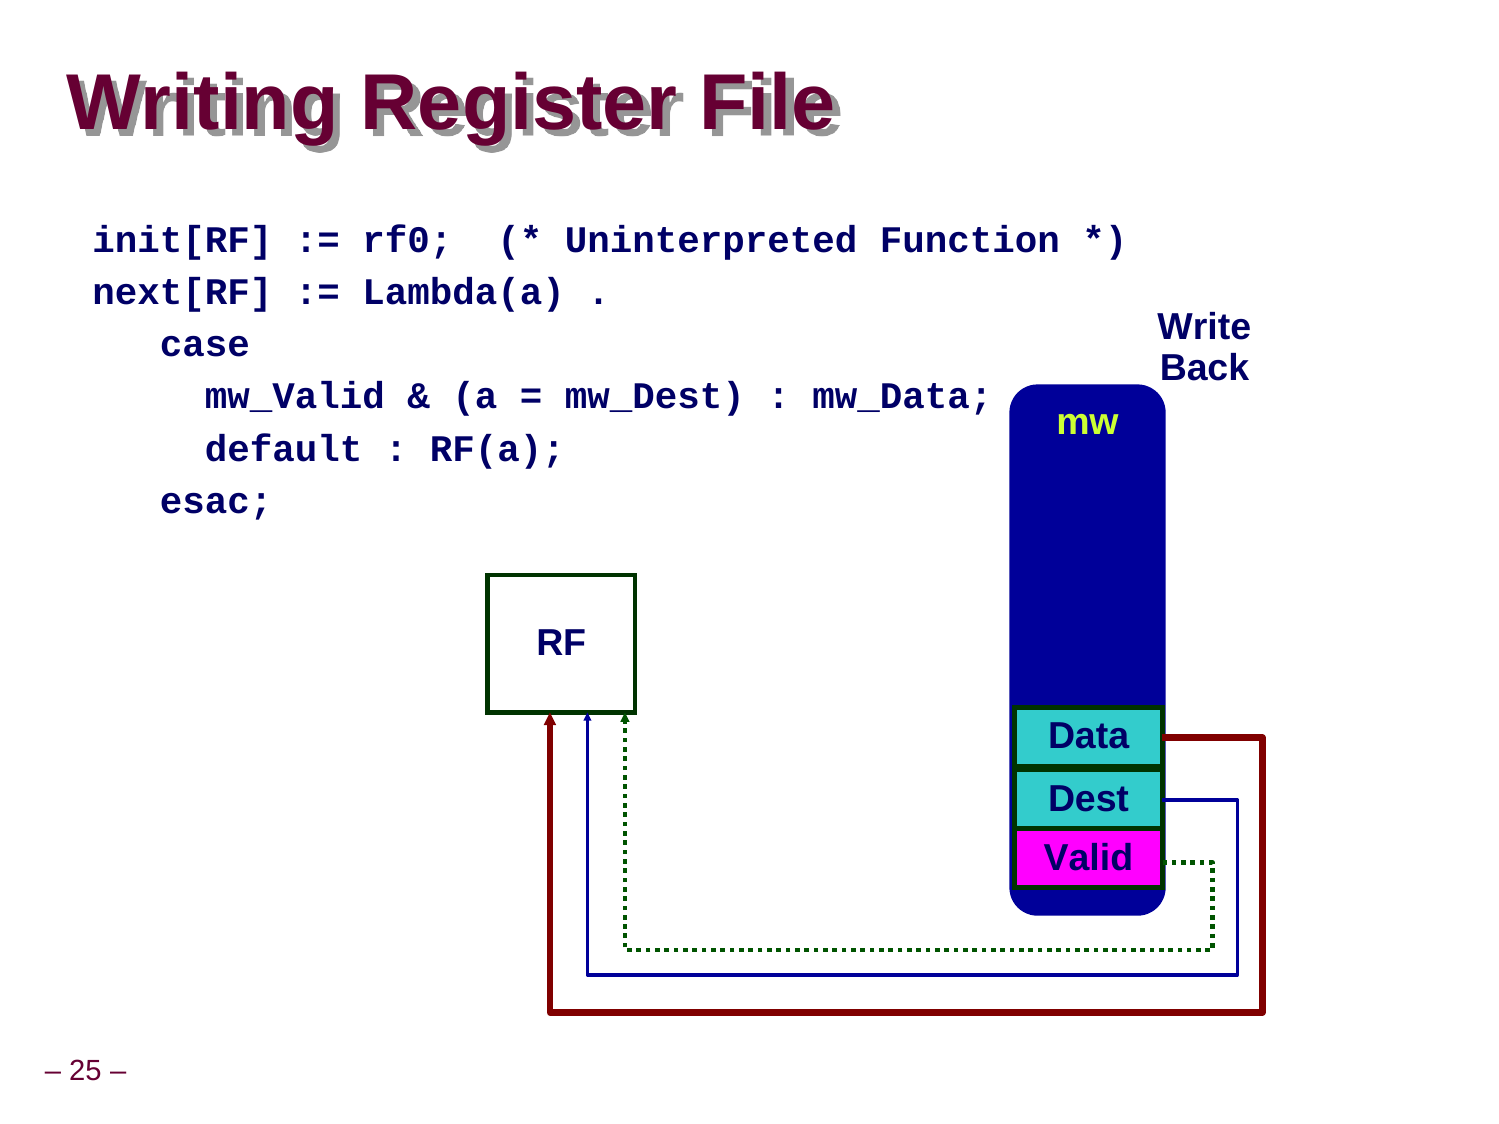

# Writing Register File
 init[RF] := rf0; (* Uninterpreted Function *)
 next[RF] := Lambda(a) .
 case
 mw_Valid & (a = mw_Dest) : mw_Data;
 default : RF(a);
 esac;
Write
Back
mw
Data
Dest
Valid
RF